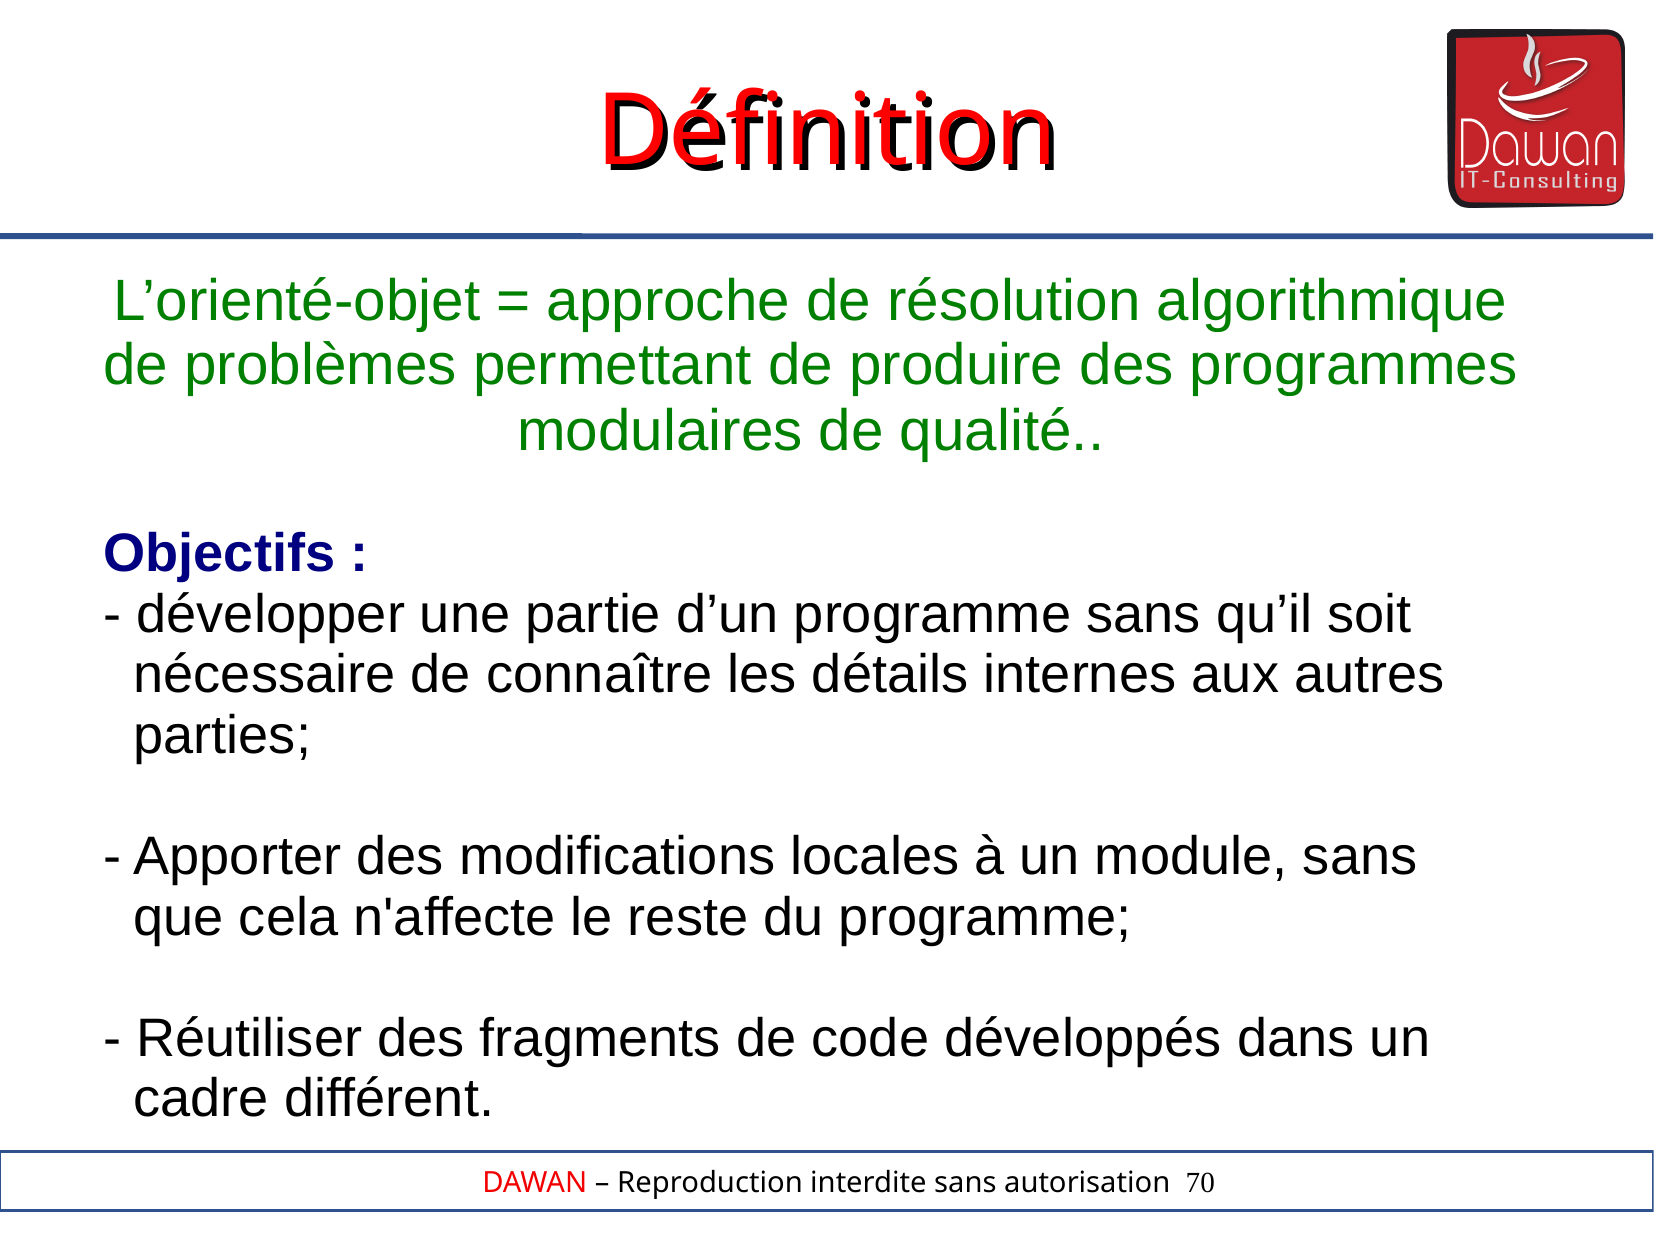

Définition
L’orienté-objet = approche de résolution algorithmique de problèmes permettant de produire des programmes modulaires de qualité..
Objectifs :
- développer une partie d’un programme sans qu’il soit
 nécessaire de connaître les détails internes aux autres
 parties;
- Apporter des modifications locales à un module, sans
 que cela n'affecte le reste du programme;
- Réutiliser des fragments de code développés dans un
 cadre différent.